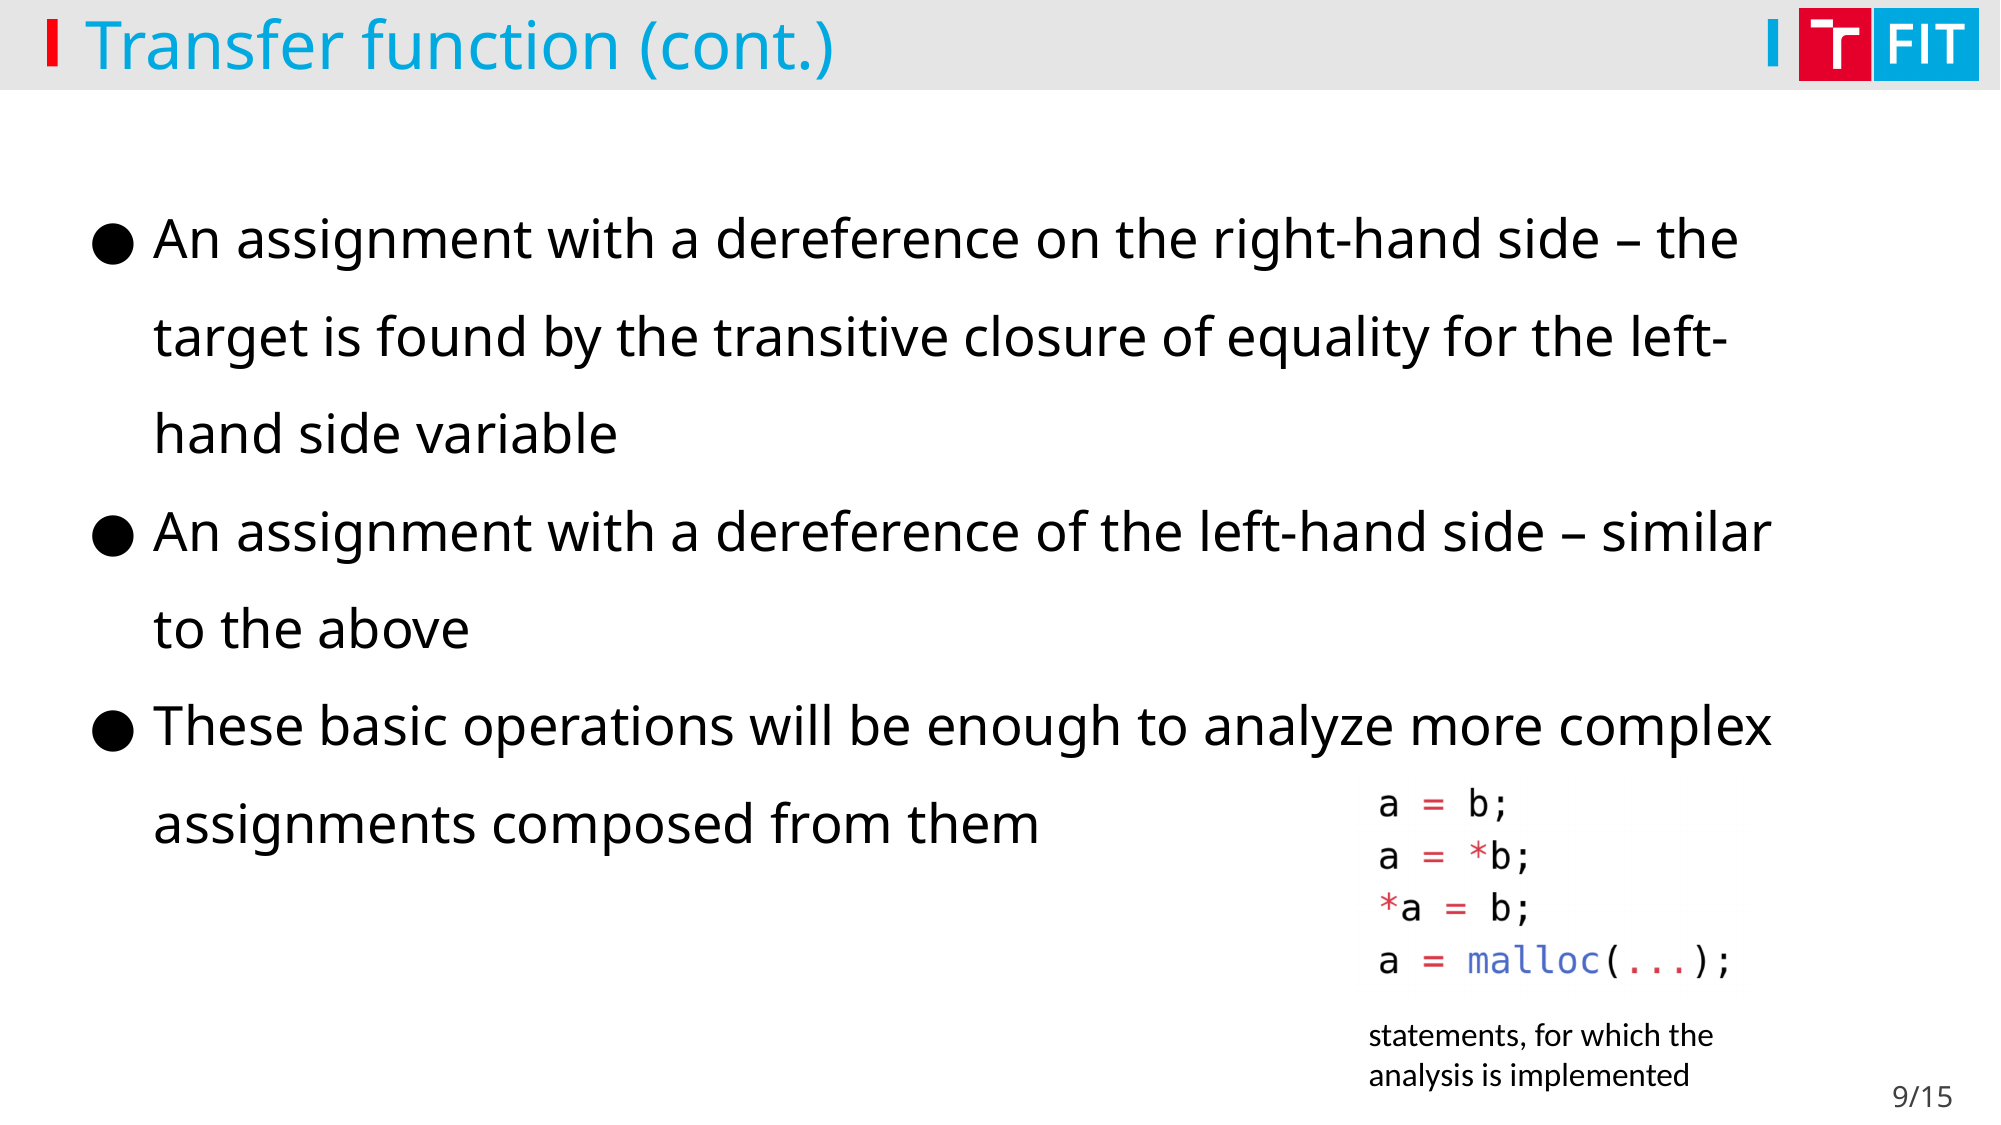

# Transfer function (cont.)
An assignment with a dereference on the right-hand side – the target is found by the transitive closure of equality for the left-hand side variable
An assignment with a dereference of the left-hand side – similar to the above
These basic operations will be enough to analyze more complex assignments composed from them
statements, for which the analysis is implemented